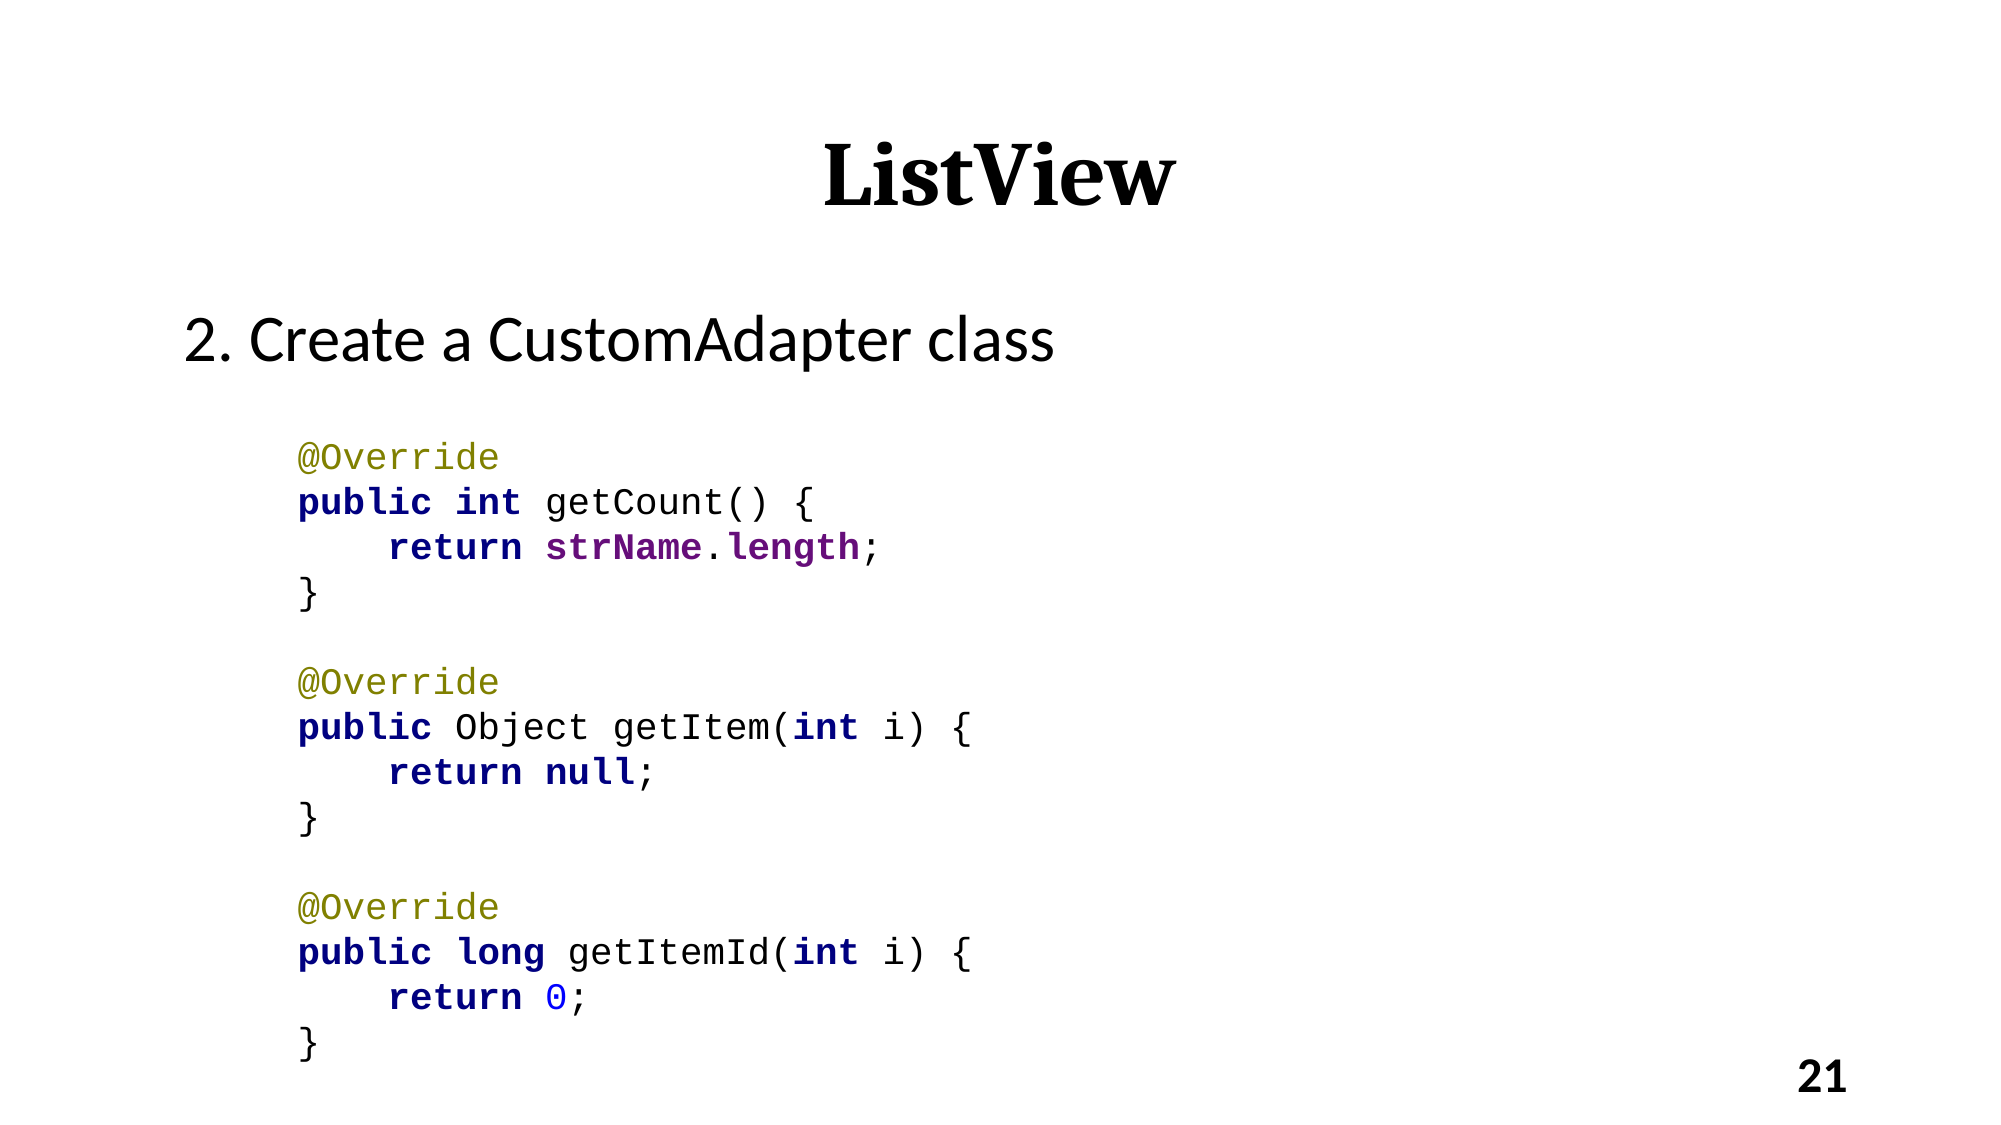

# ListView
2. Create a CustomAdapter class
 @Override
 public int getCount() {
 return strName.length;
 }
 @Override
 public Object getItem(int i) {
 return null;
 }
 @Override
 public long getItemId(int i) {
 return 0;
 }